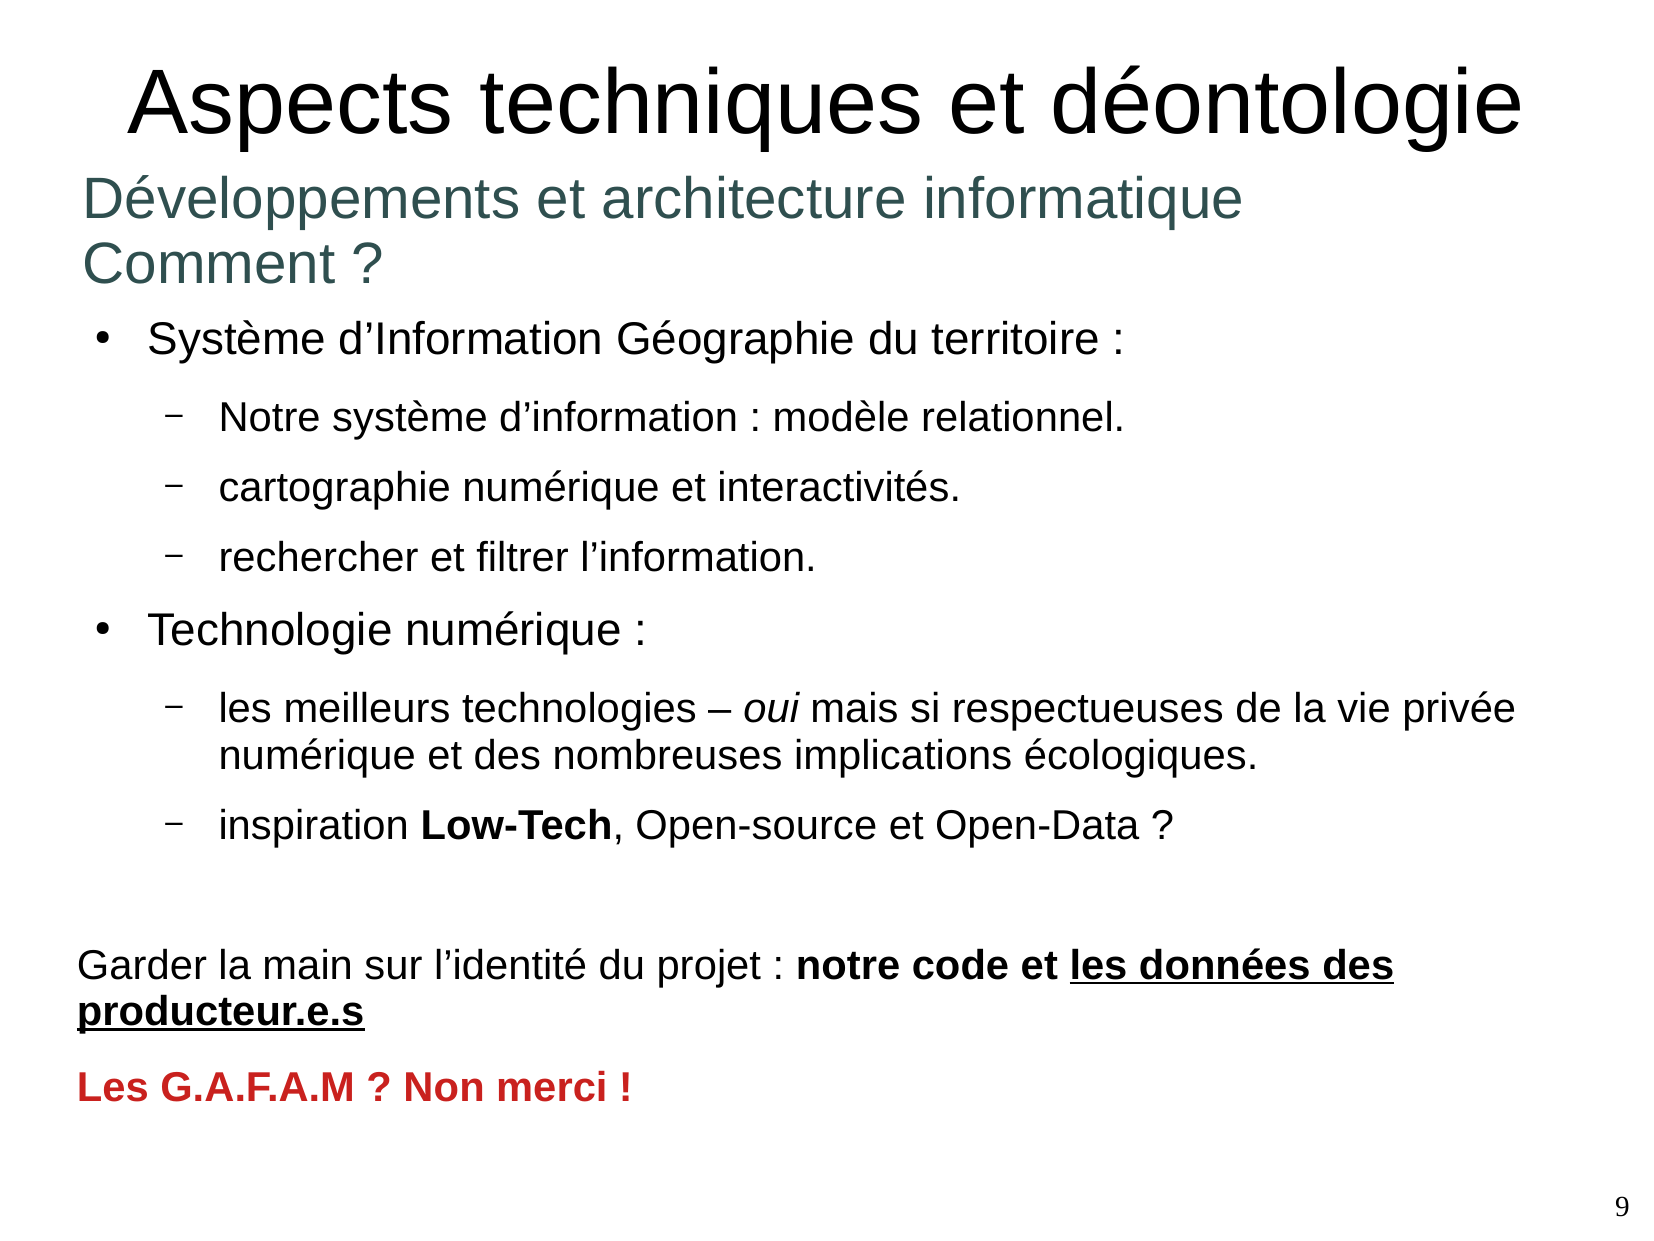

# Aspects techniques et déontologie
Développements et architecture informatique
Comment ?
Système d’Information Géographie du territoire :
Notre système d’information : modèle relationnel.
cartographie numérique et interactivités.
rechercher et filtrer l’information.
Technologie numérique :
les meilleurs technologies – oui mais si respectueuses de la vie privée numérique et des nombreuses implications écologiques.
inspiration Low-Tech, Open-source et Open-Data ?
Garder la main sur l’identité du projet : notre code et les données des producteur.e.s
Les G.A.F.A.M ? Non merci !
9